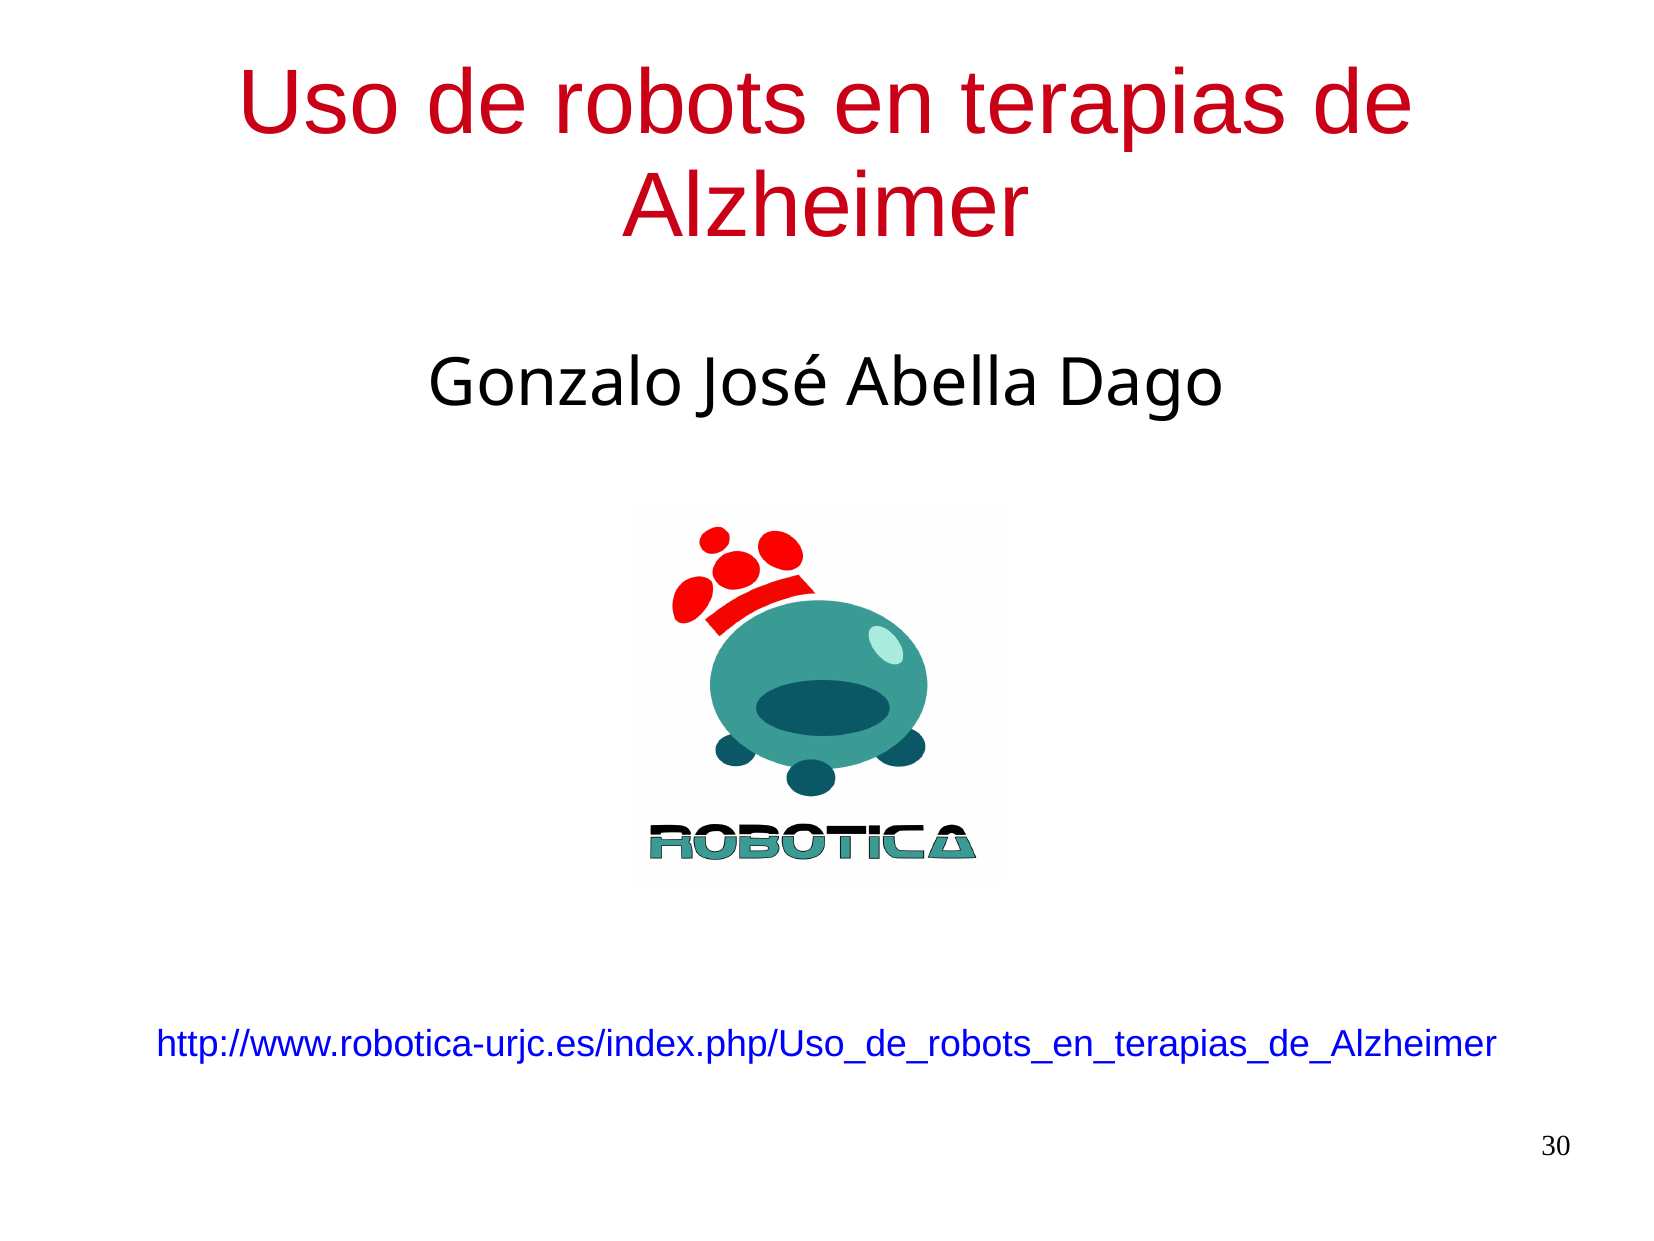

# Uso de robots en terapias de Alzheimer
Gonzalo José Abella Dago
http://www.robotica-urjc.es/index.php/Uso_de_robots_en_terapias_de_Alzheimer
30